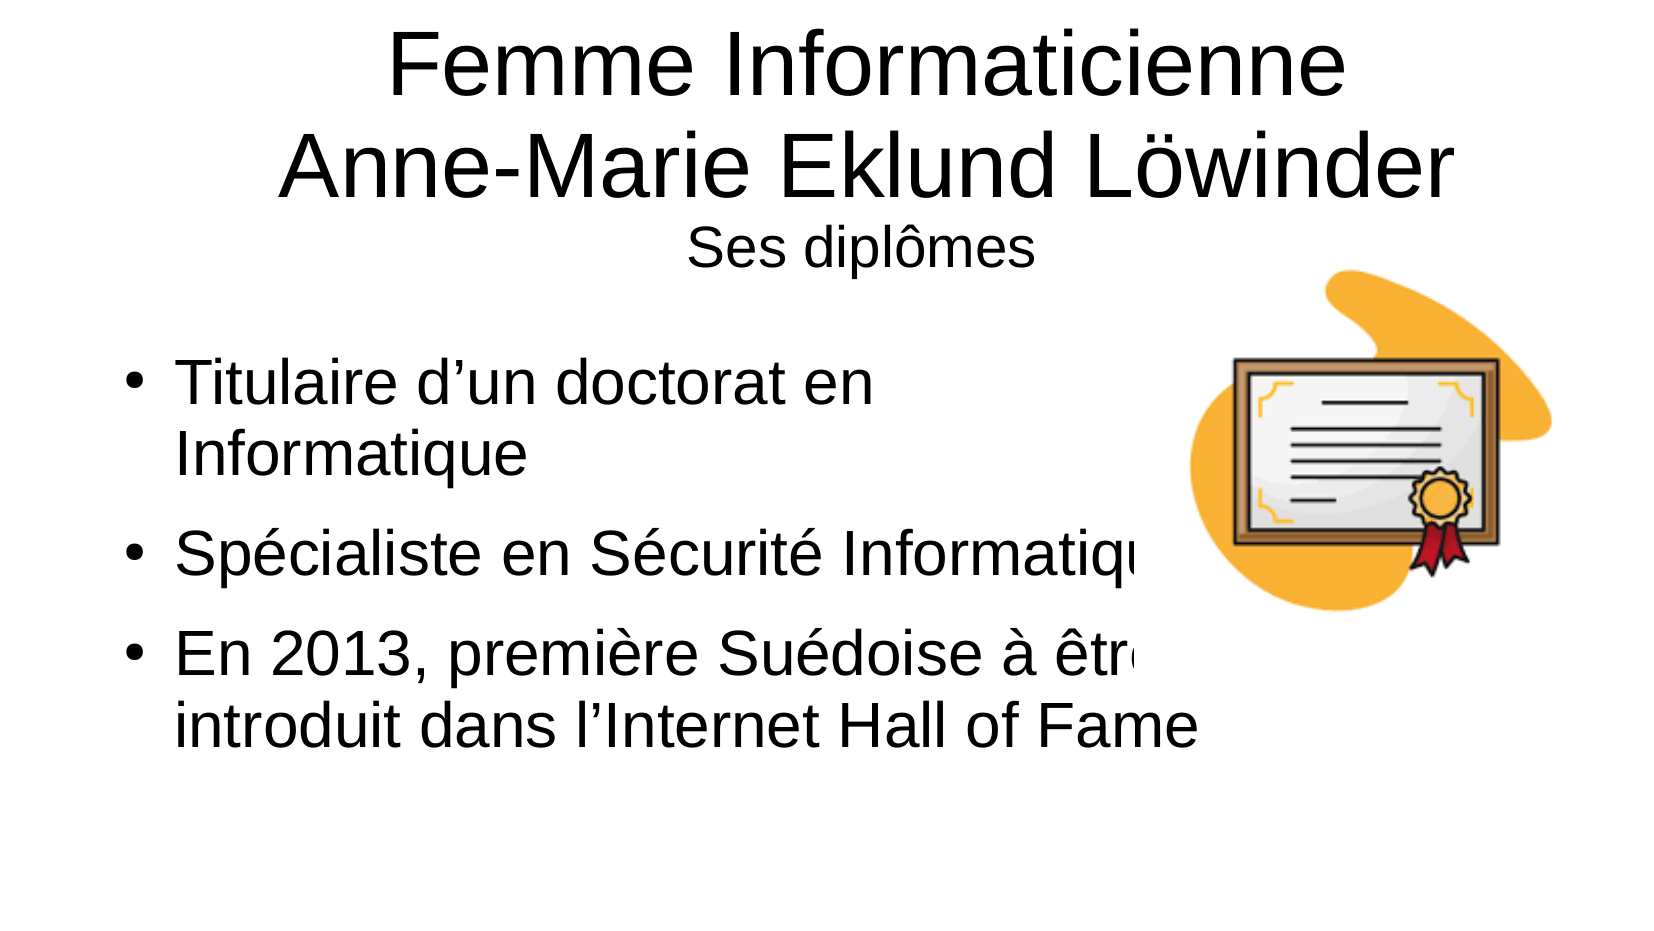

Femme Informaticienne
Anne-Marie Eklund Löwinder
Ses diplômes
# Titulaire d’un doctorat en Informatique
Spécialiste en Sécurité Informatique
En 2013, première Suédoise à être introduit dans l’Internet Hall of Fame